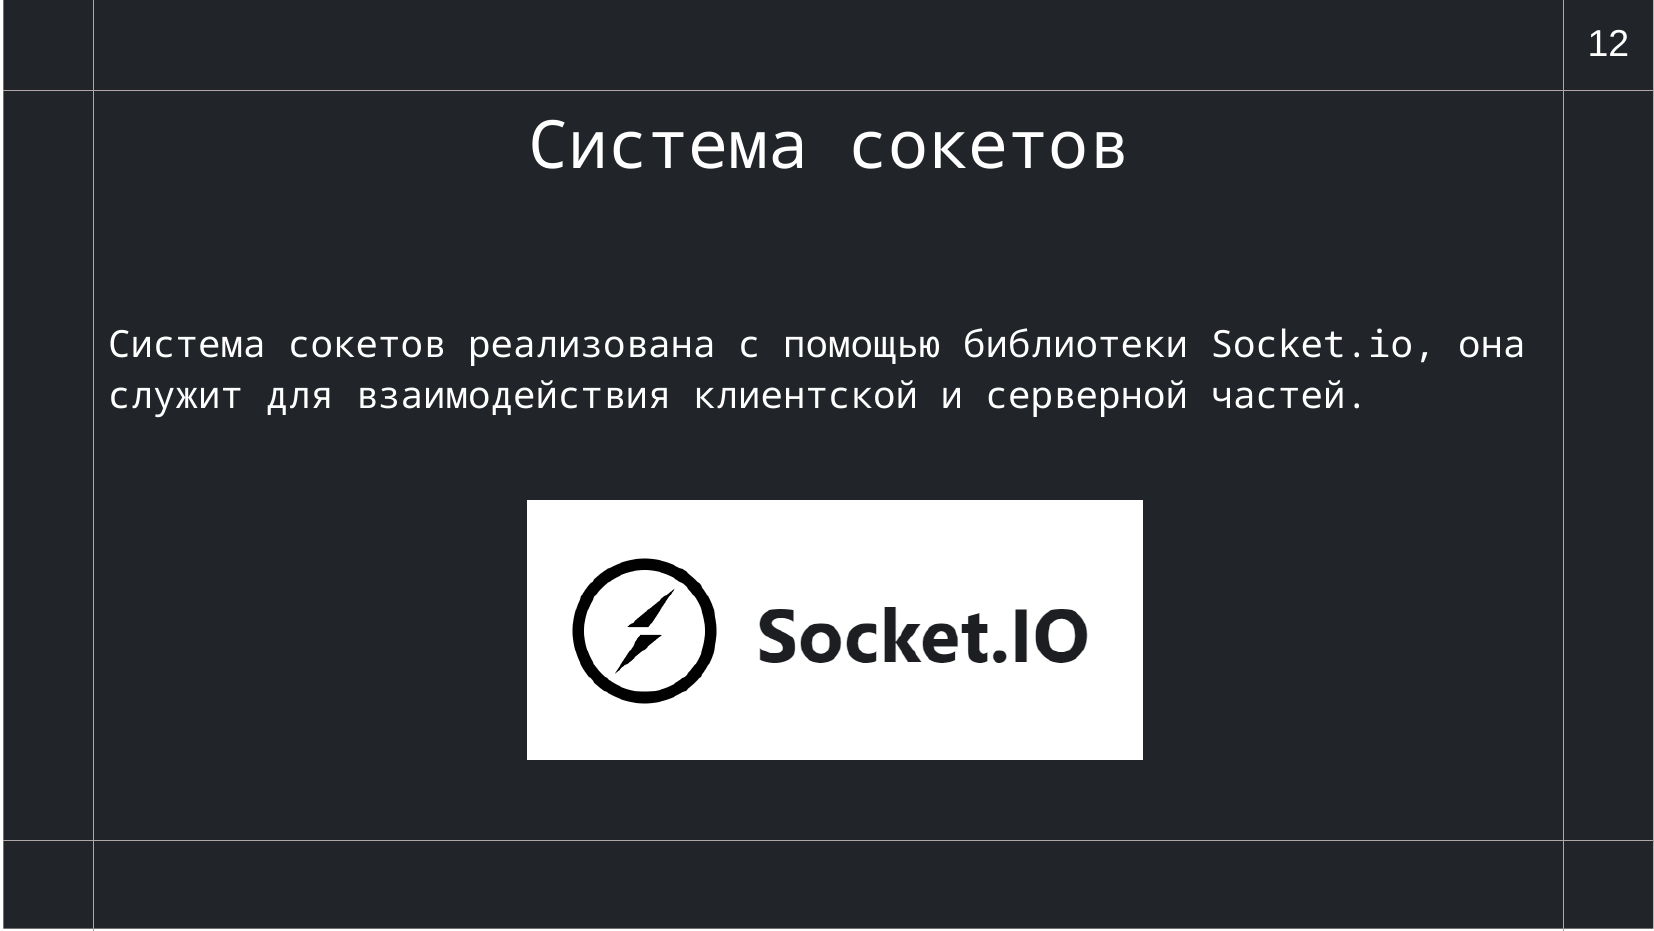

Система сокетов
Система сокетов реализована с помощью библиотеки Socket.io, она служит для взаимодействия клиентской и серверной частей.